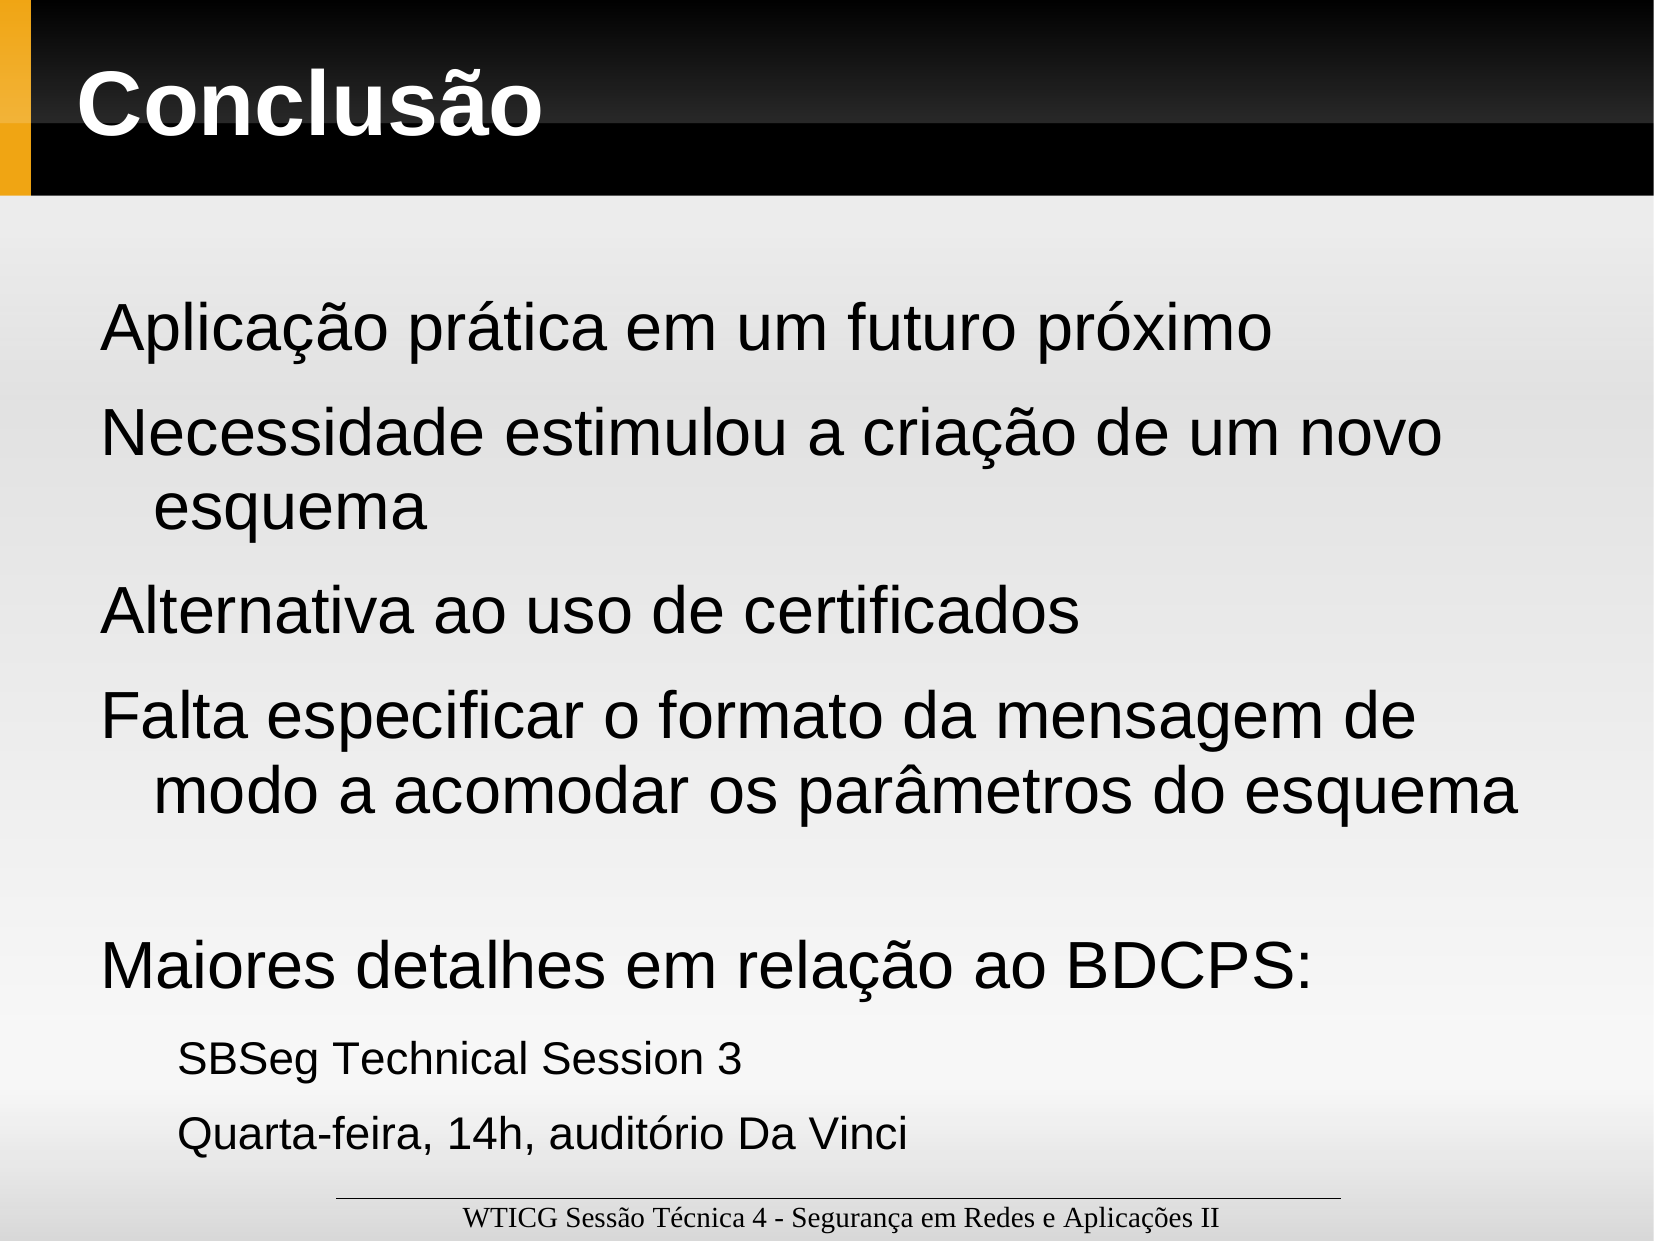

# Conclusão
Aplicação prática em um futuro próximo
Necessidade estimulou a criação de um novo esquema
Alternativa ao uso de certificados
Falta especificar o formato da mensagem de modo a acomodar os parâmetros do esquema
Maiores detalhes em relação ao BDCPS:
SBSeg Technical Session 3
Quarta-feira, 14h, auditório Da Vinci
WTICG Sessão Técnica 4 - Segurança em Redes e Aplicações II